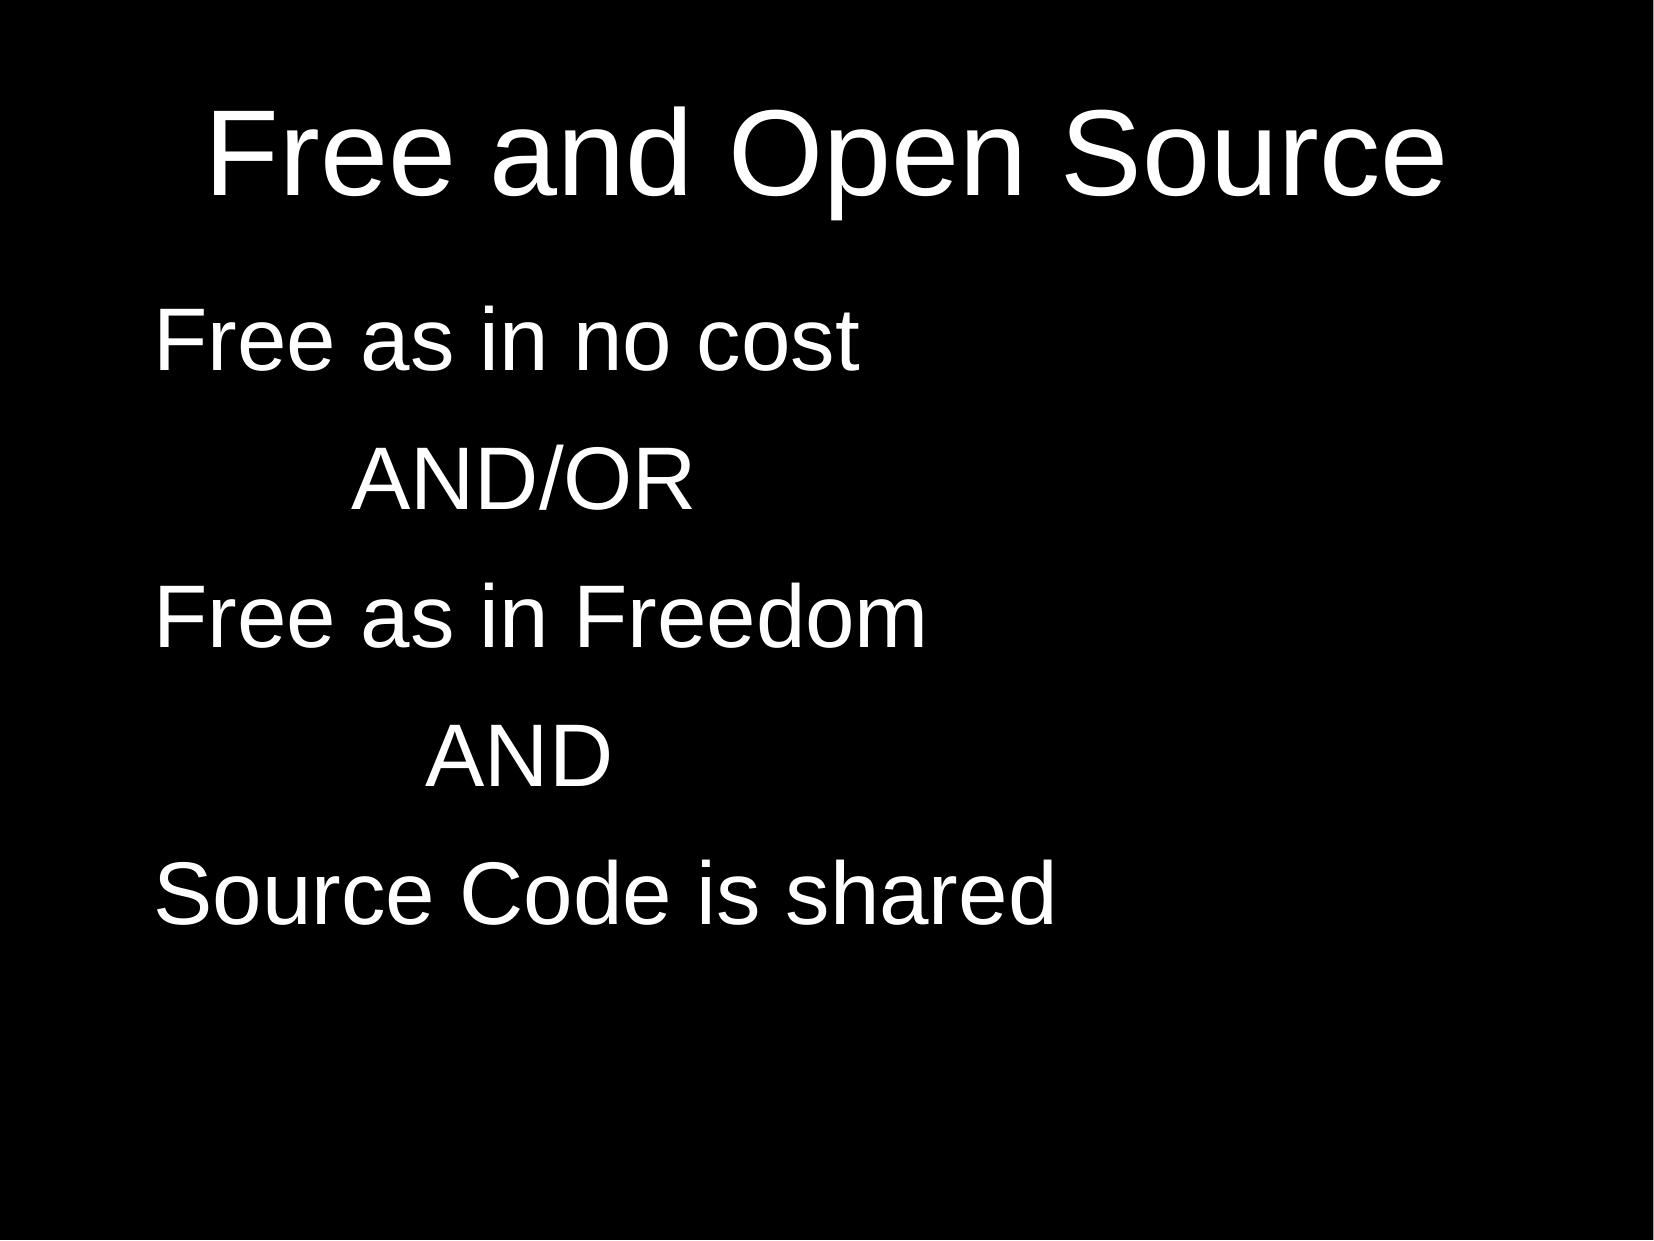

# Free and Open Source
Free as in no cost
 AND/OR
Free as in Freedom
 AND
Source Code is shared